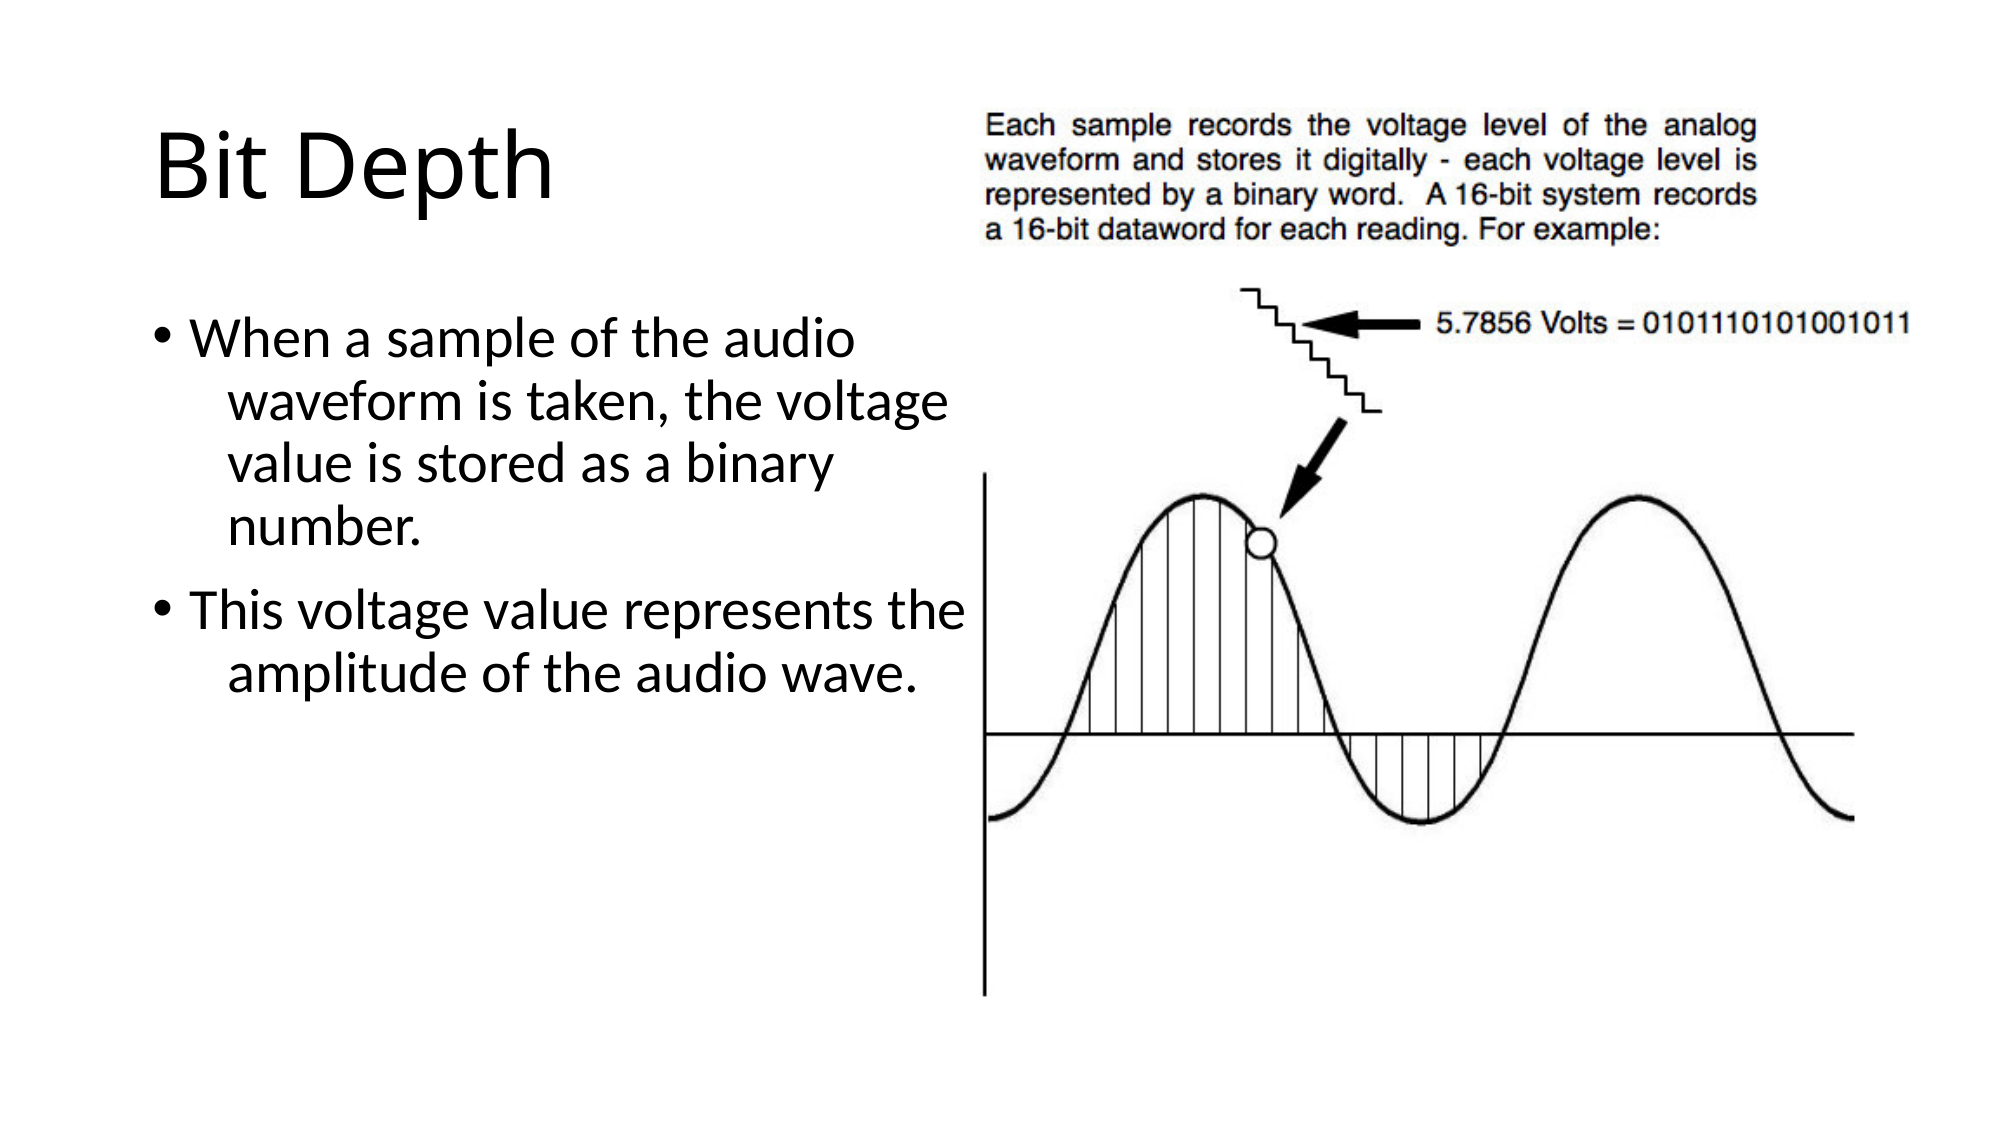

# Bit Depth
When a sample of the audio waveform is taken, the voltage value is stored as a binary number.
This voltage value represents the amplitude of the audio wave.